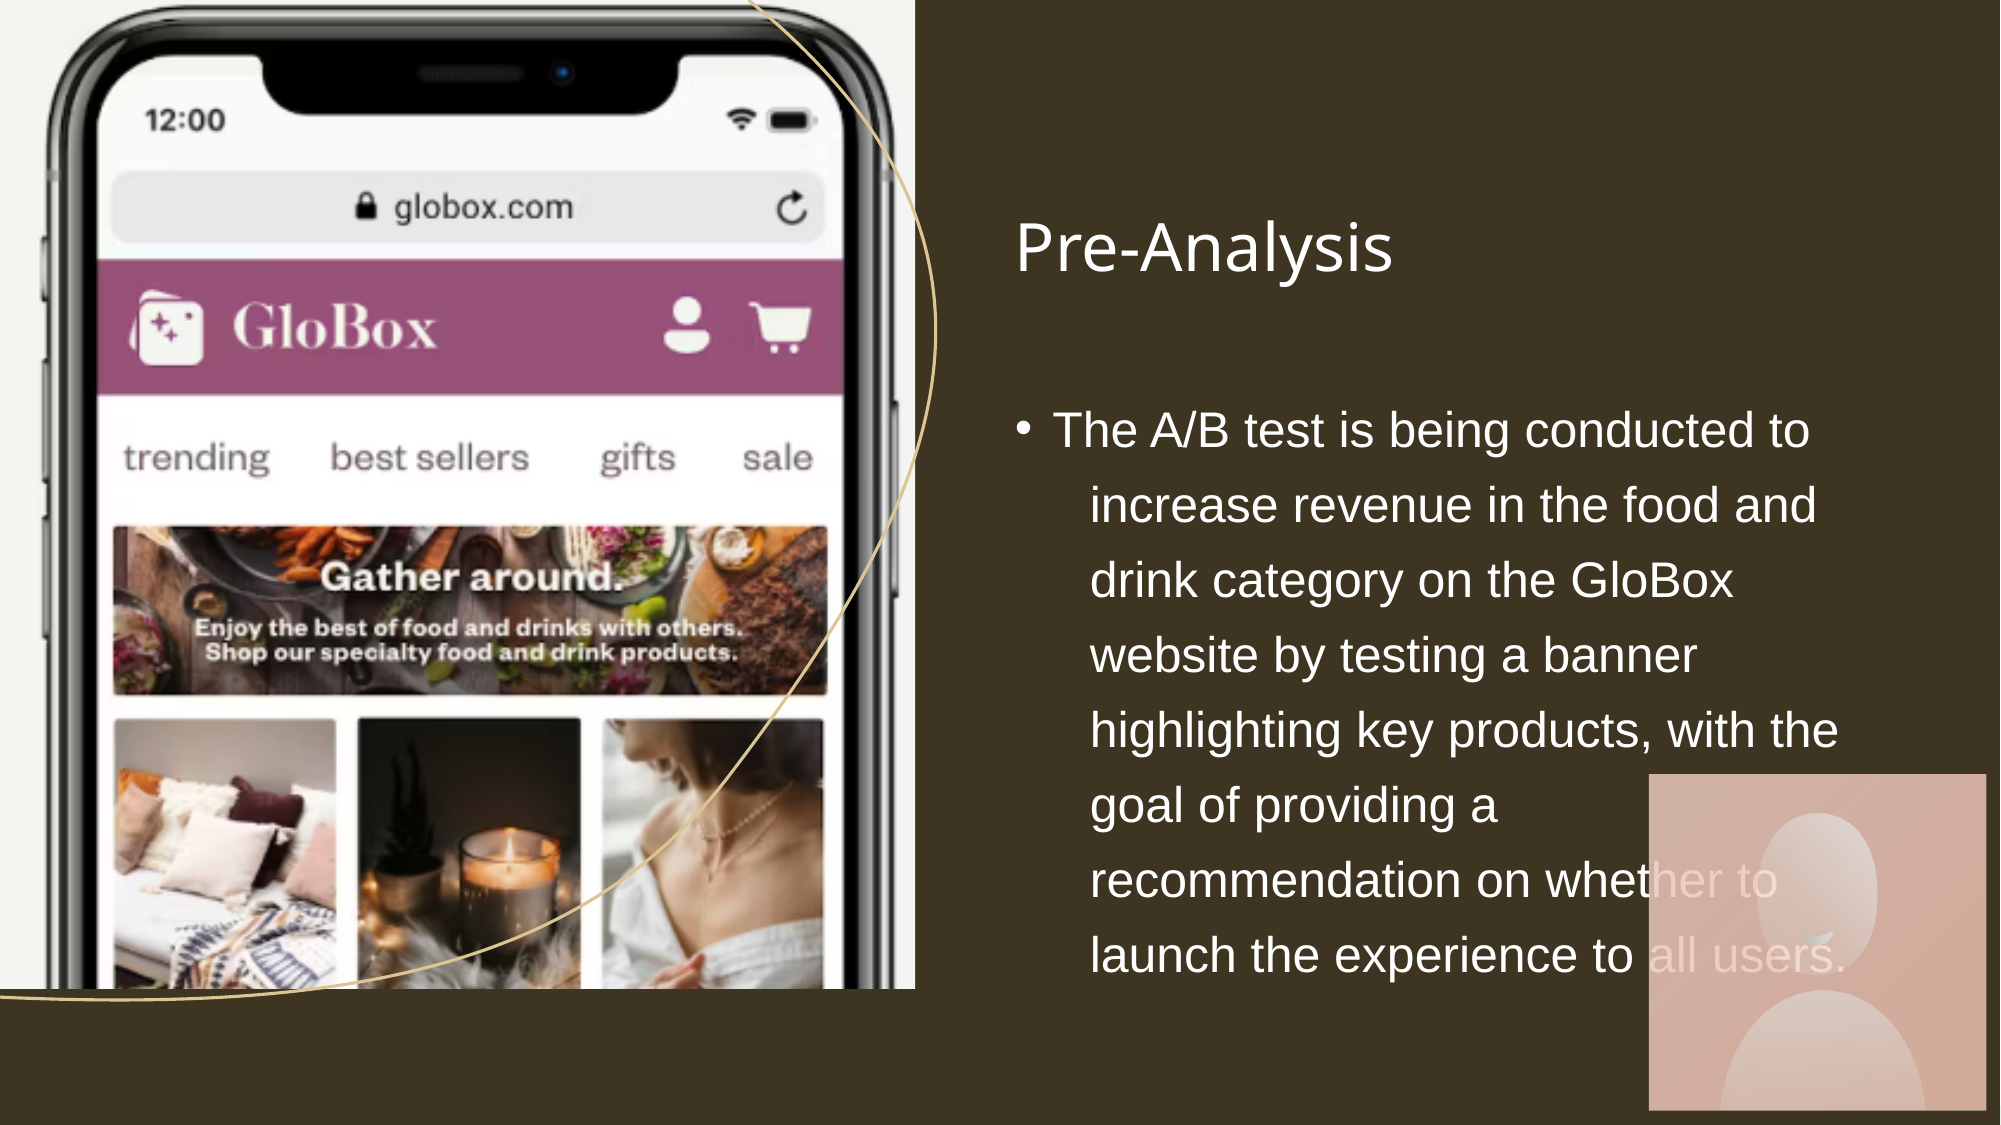

Pre-Analysis
# The A/B test is being conducted to increase revenue in the food and drink category on the GloBox website by testing a banner highlighting key products, with the goal of providing a recommendation on whether to launch the experience to all users.